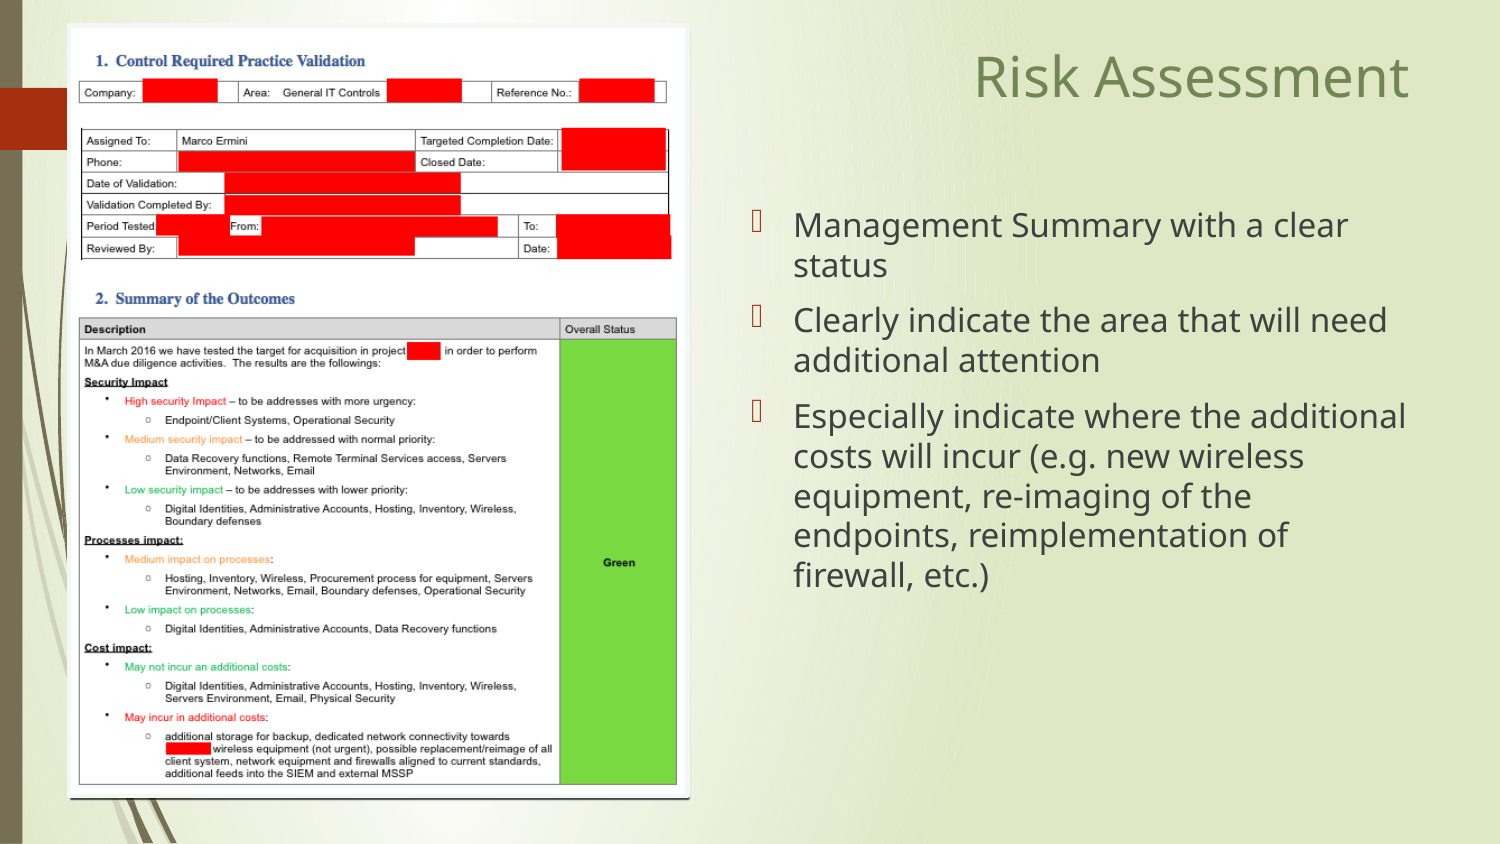

# Risk Assessment
Management Summary with a clear status
Clearly indicate the area that will need additional attention
Especially indicate where the additional costs will incur (e.g. new wireless equipment, re-imaging of the endpoints, reimplementation of firewall, etc.)